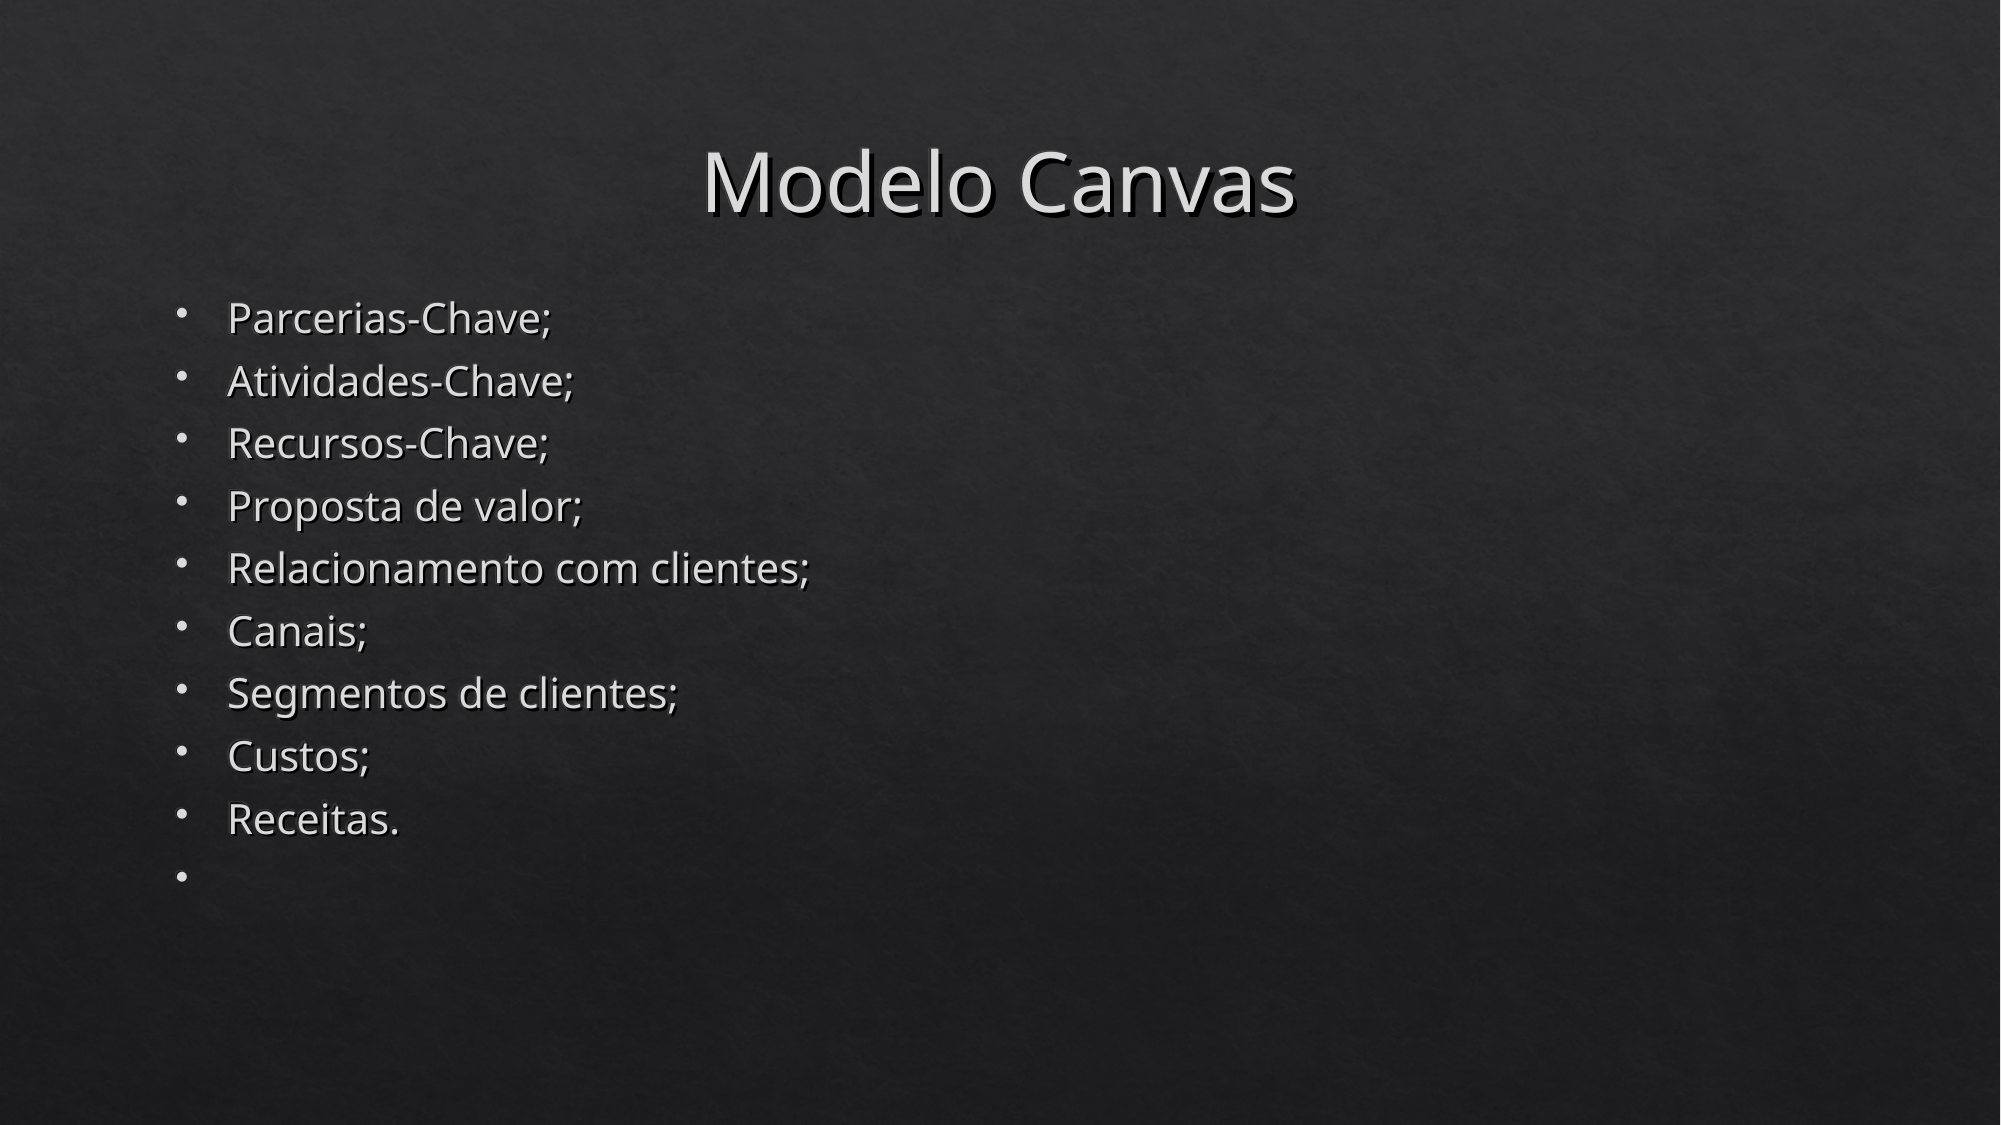

# Modelo Canvas
Parcerias-Chave;
Atividades-Chave;
Recursos-Chave;
Proposta de valor;
Relacionamento com clientes;
Canais;
Segmentos de clientes;
Custos;
Receitas.